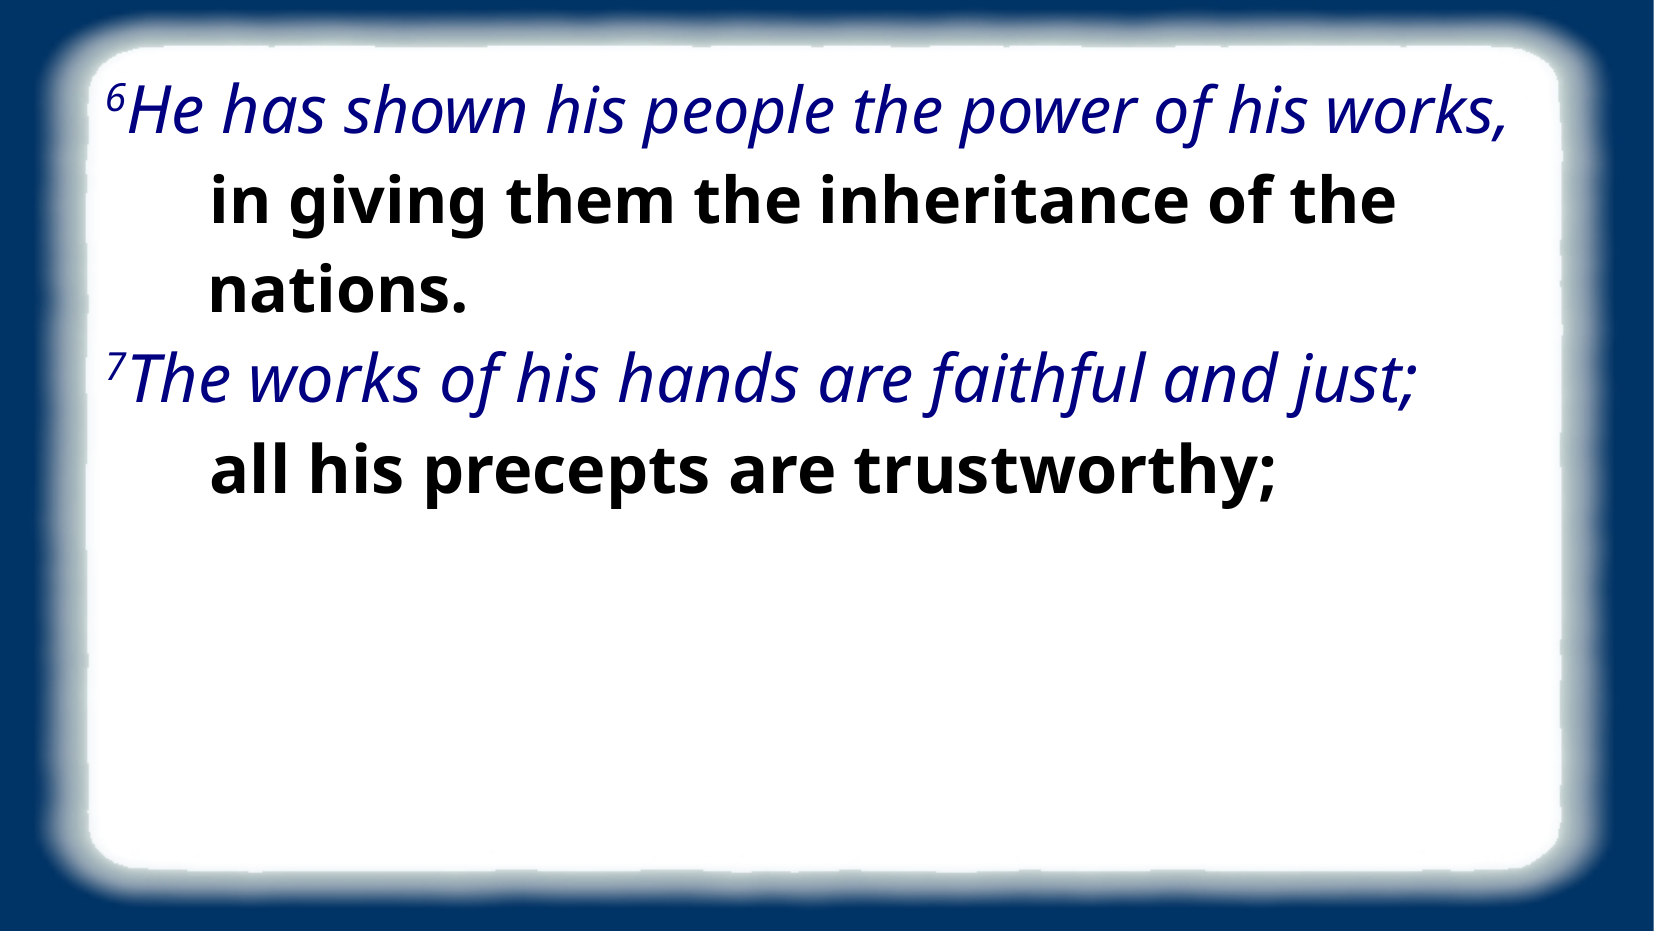

6He has shown his people the power of his works,
 in giving them the inheritance of the
 nations.
7The works of his hands are faithful and just;
 all his precepts are trustworthy;